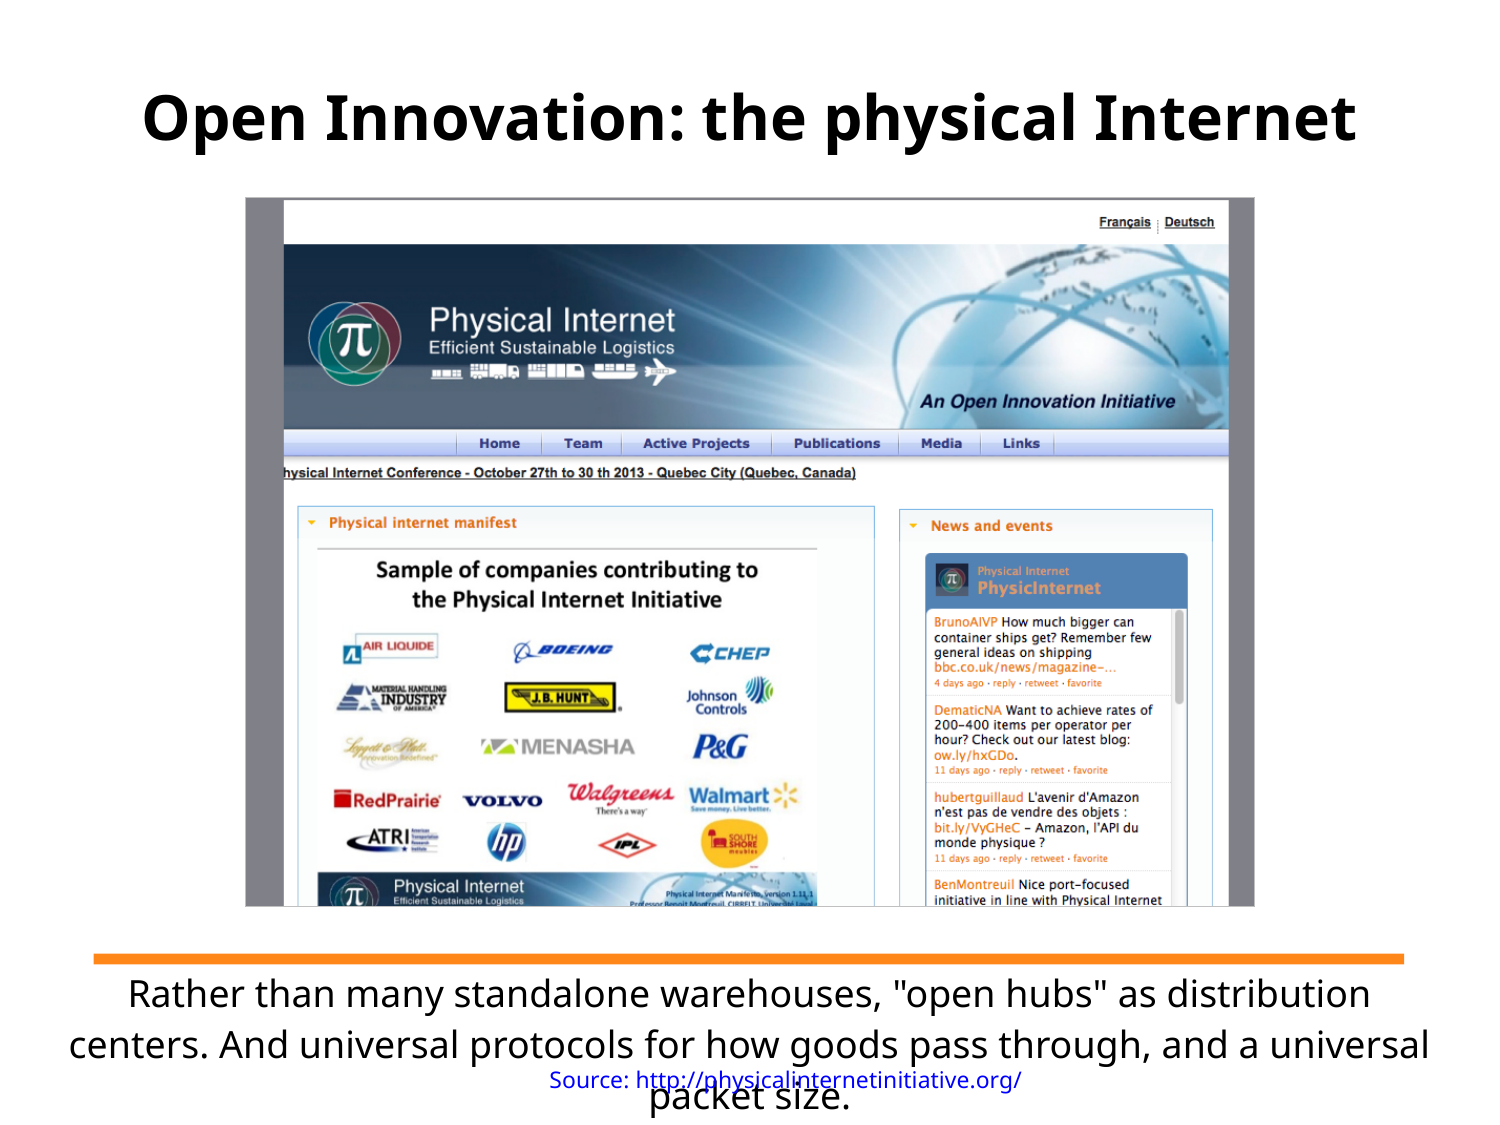

# Open Innovation: the physical Internet
Rather than many standalone warehouses, "open hubs" as distribution centers. And universal protocols for how goods pass through, and a universal packet size.
Source: http://physicalinternetinitiative.org/